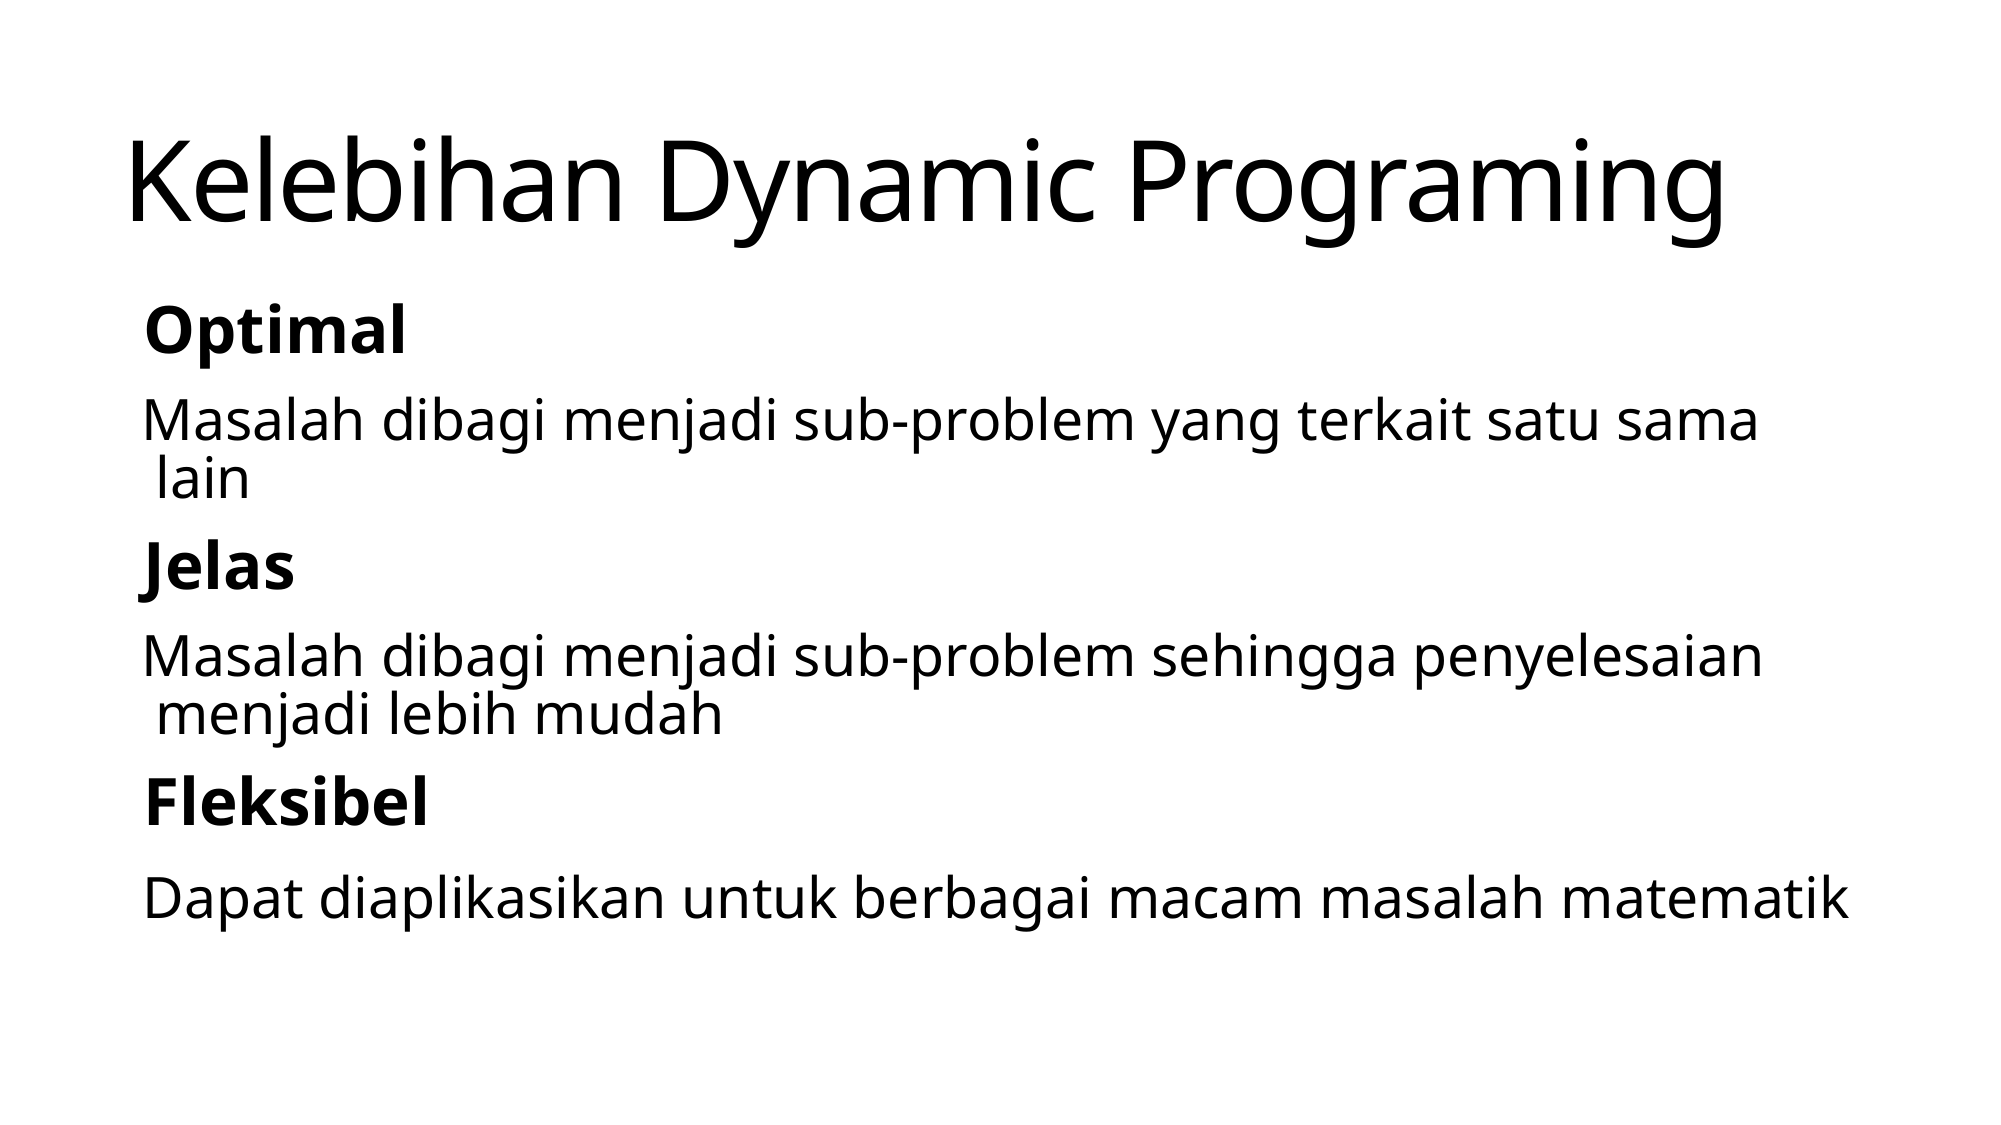

# Kelebihan Dynamic Programing
Optimal
Masalah dibagi menjadi sub-problem yang terkait satu sama lain
Jelas
Masalah dibagi menjadi sub-problem sehingga penyelesaian menjadi lebih mudah
Fleksibel
 Dapat diaplikasikan untuk berbagai macam masalah matematik